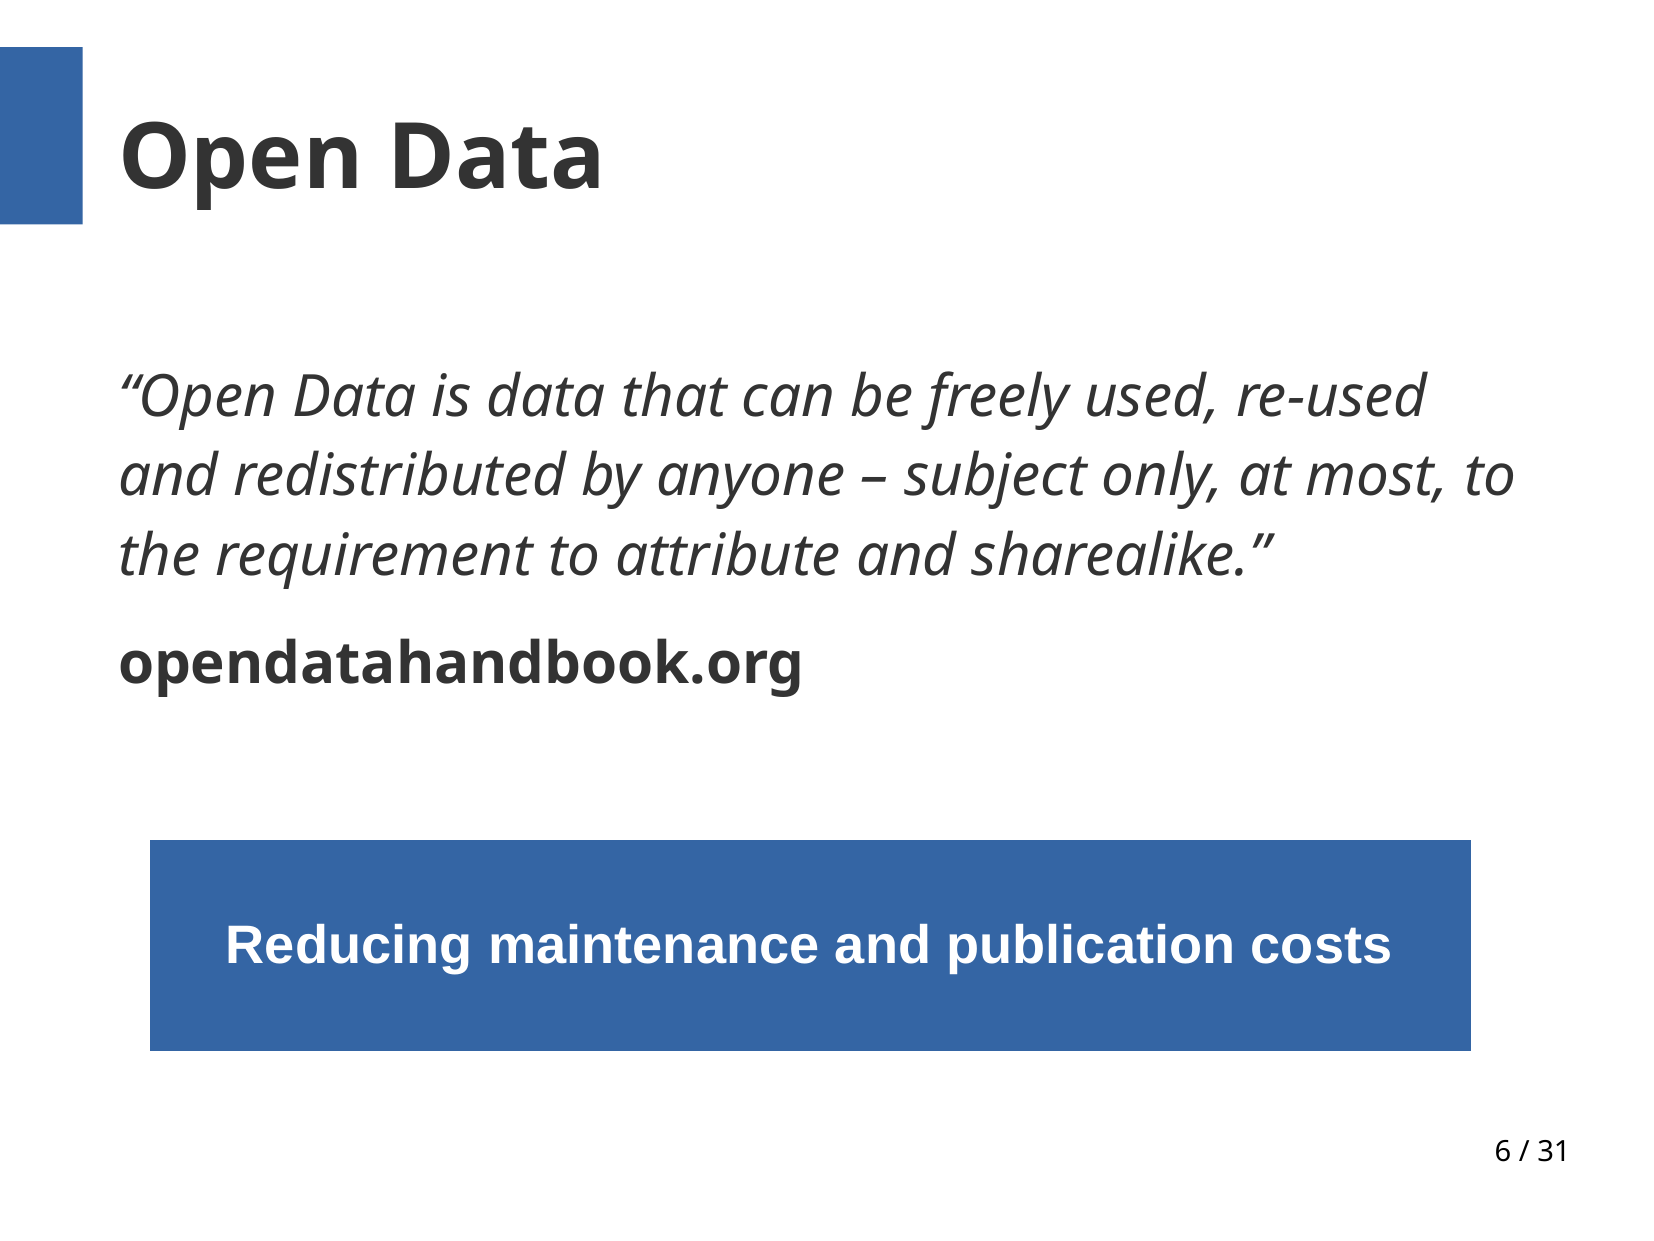

# Open Data
“Open Data is data that can be freely used, re-used and redistributed by anyone – subject only, at most, to the requirement to attribute and sharealike.”
opendatahandbook.org
Reducing maintenance and publication costs
6